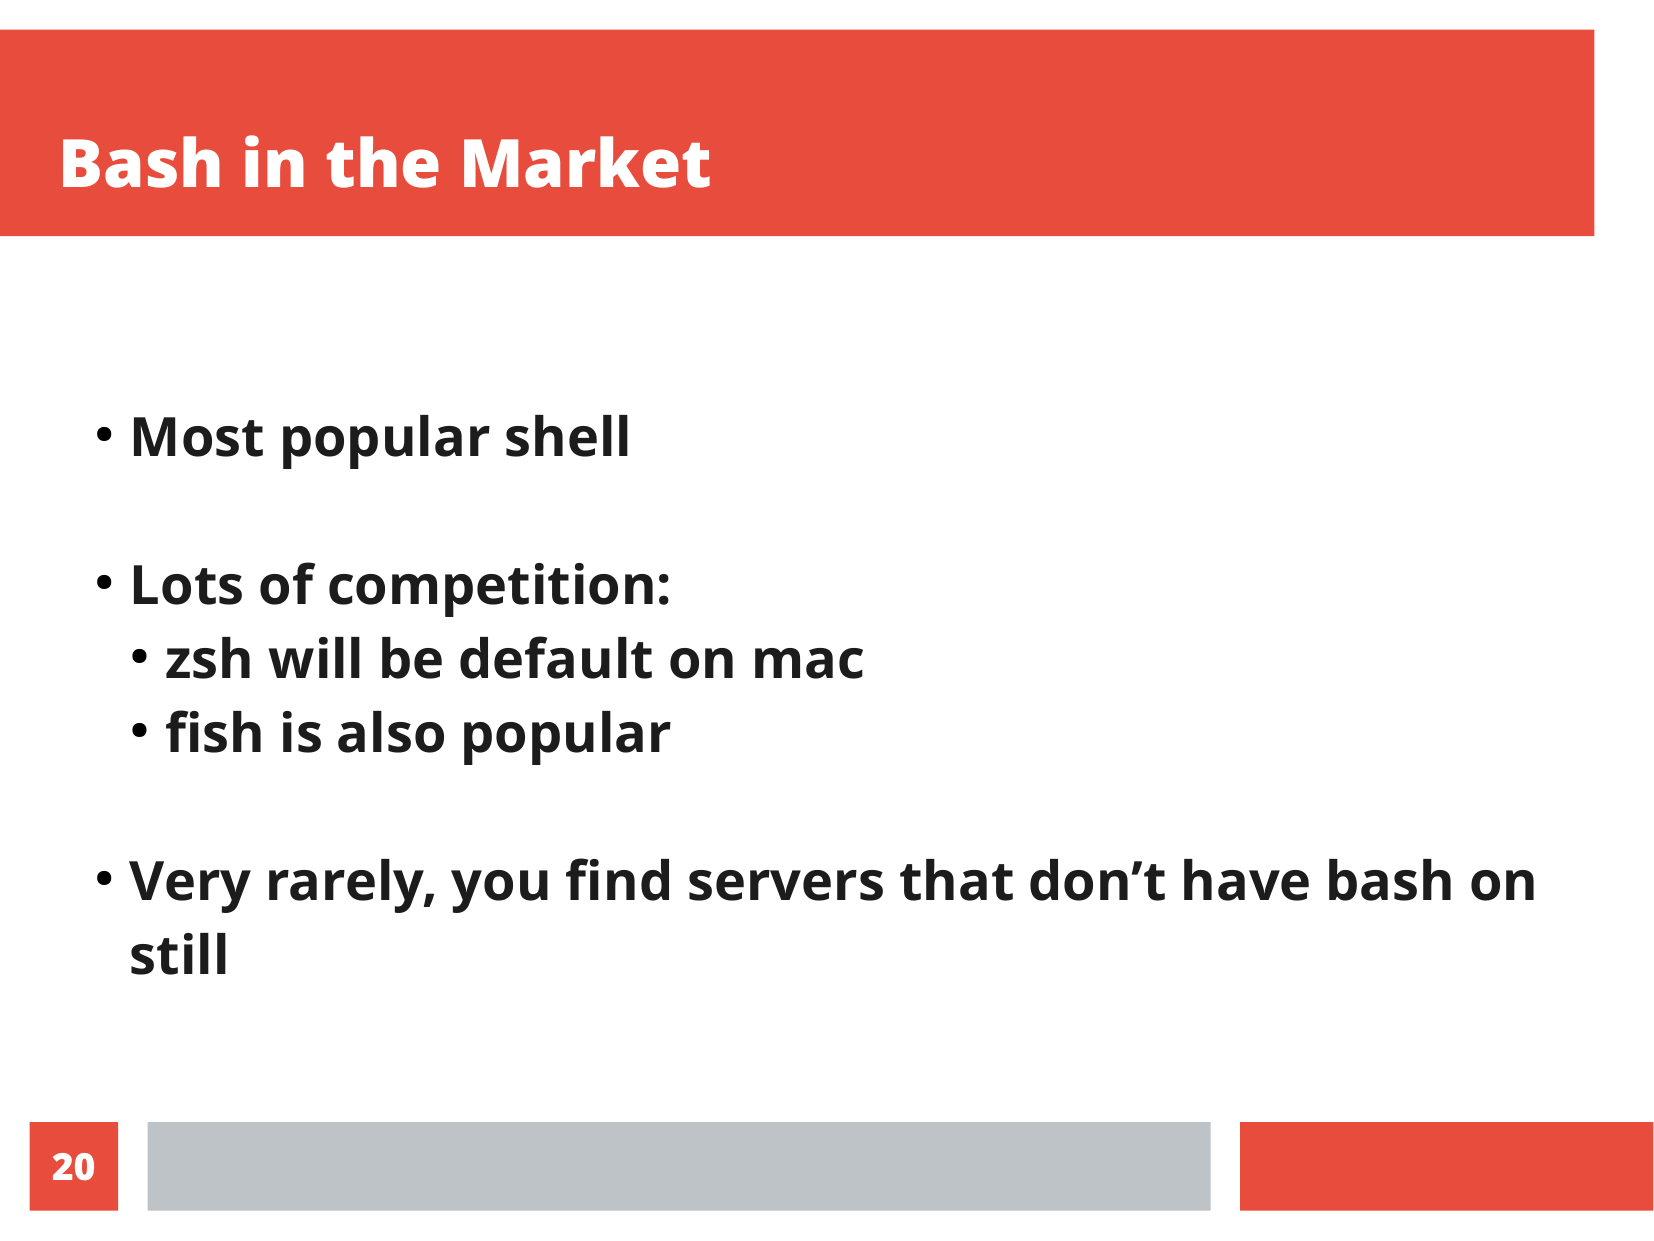

# Bash in the Market
Most popular shell
Lots of competition:
zsh will be default on mac
fish is also popular
Very rarely, you find servers that don’t have bash on still
20